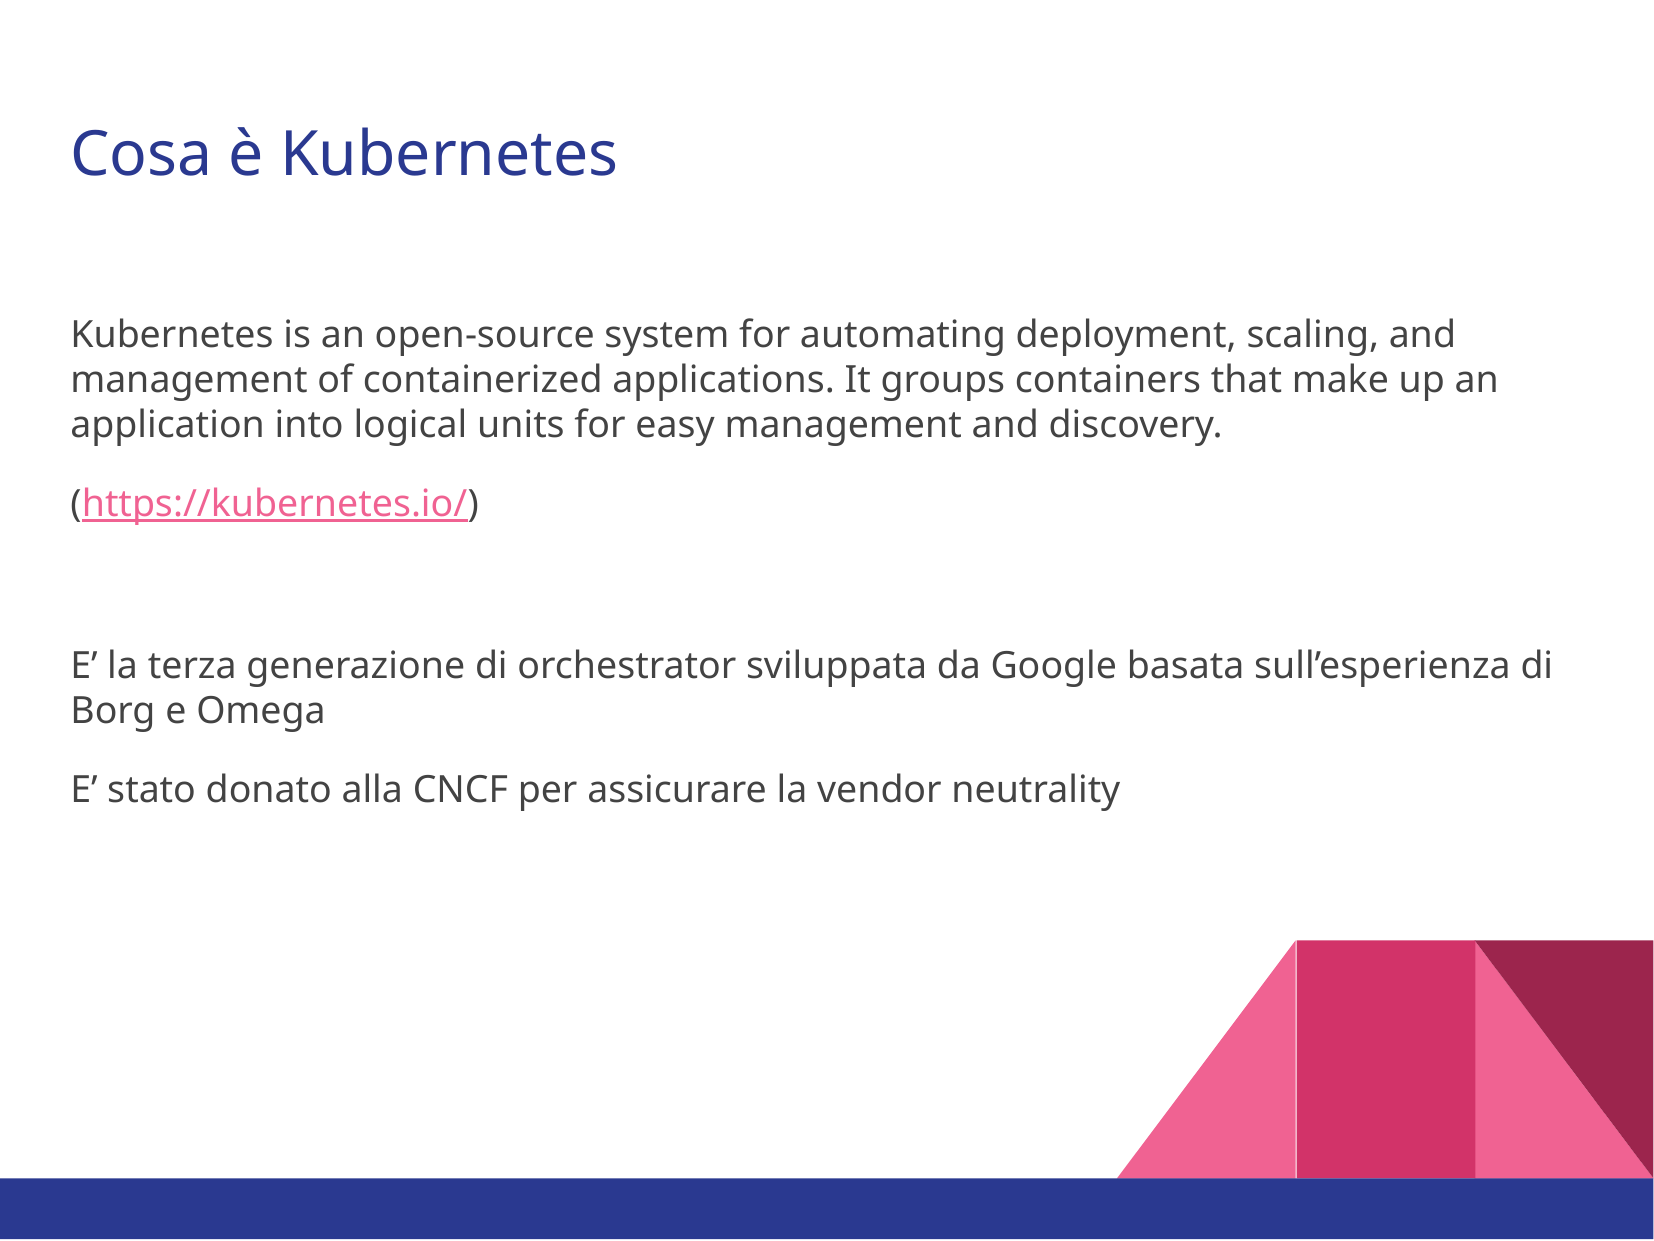

# Cosa è Kubernetes
Kubernetes is an open-source system for automating deployment, scaling, and management of containerized applications. It groups containers that make up an application into logical units for easy management and discovery.
(https://kubernetes.io/)
E’ la terza generazione di orchestrator sviluppata da Google basata sull’esperienza di Borg e Omega
E’ stato donato alla CNCF per assicurare la vendor neutrality